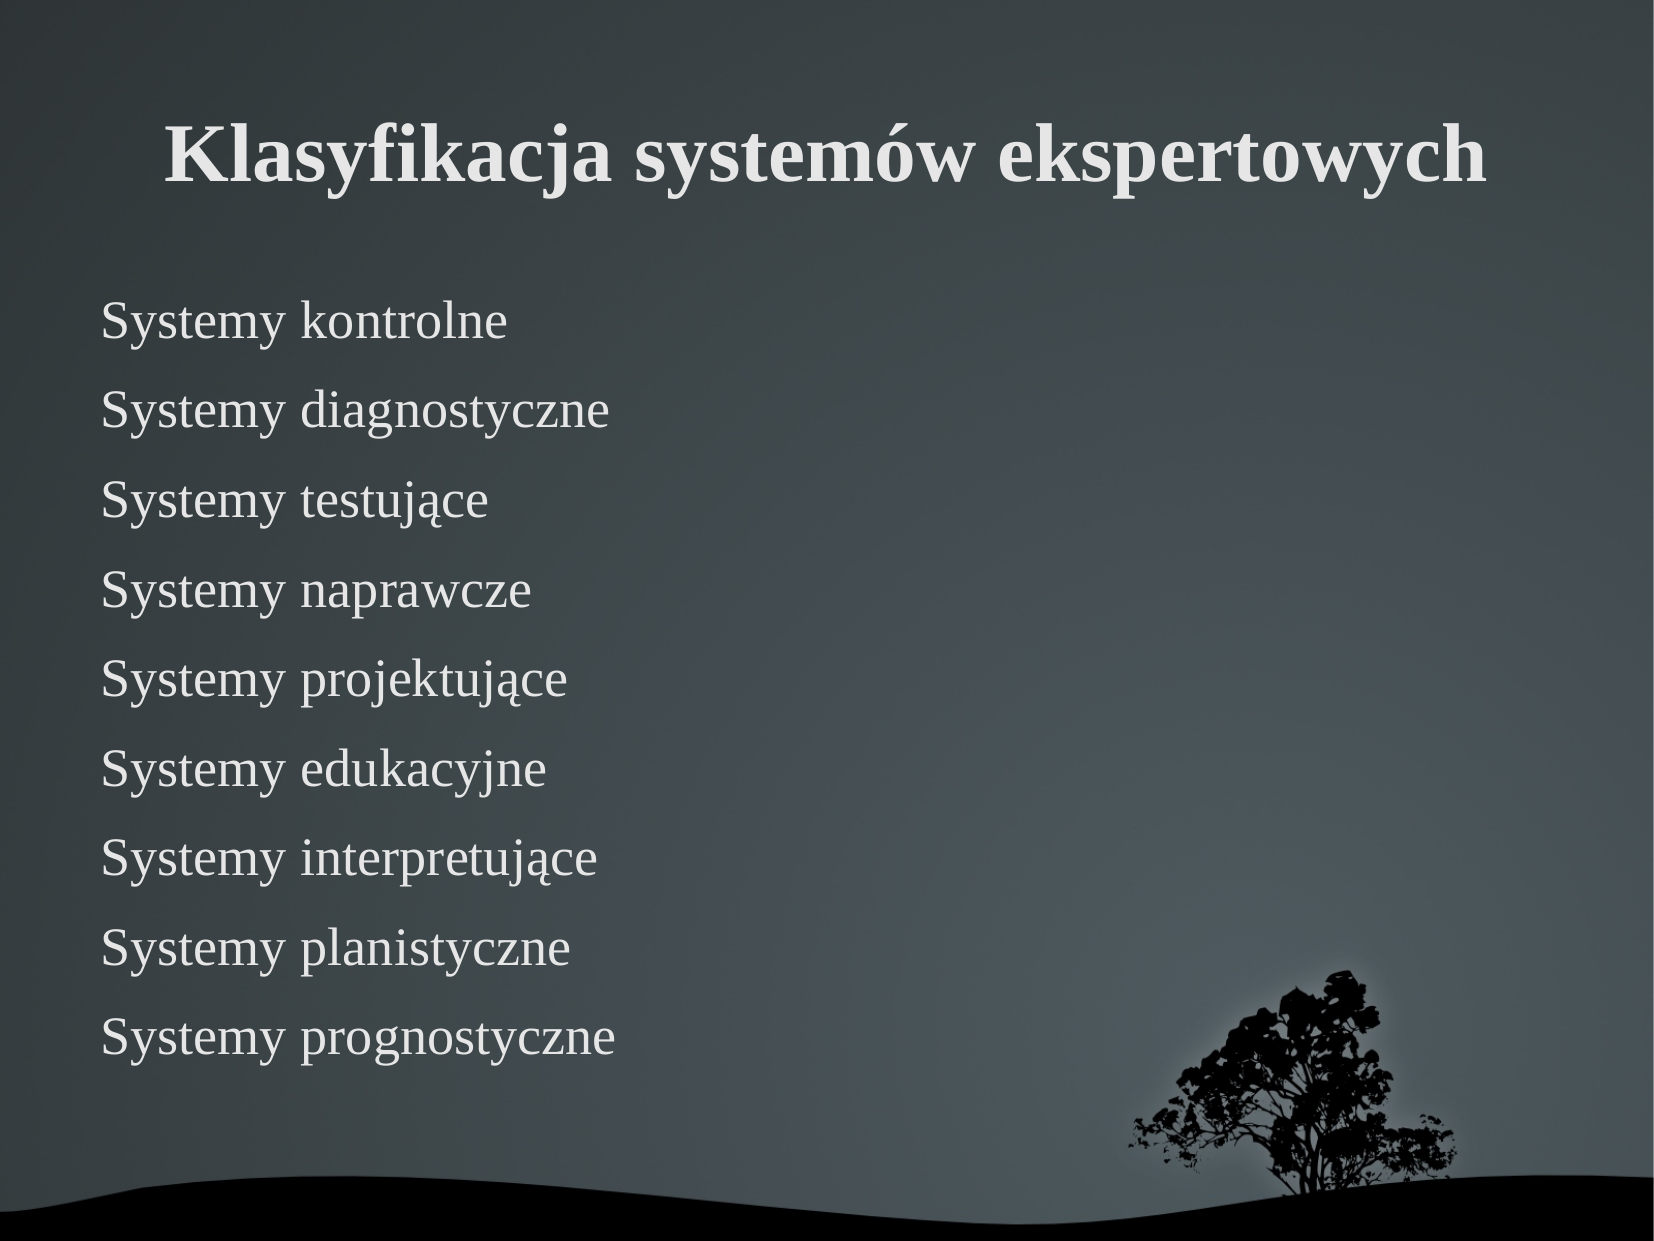

# Klasyfikacja systemów ekspertowych
Systemy kontrolne
Systemy diagnostyczne
Systemy testujące
Systemy naprawcze
Systemy projektujące
Systemy edukacyjne
Systemy interpretujące
Systemy planistyczne
Systemy prognostyczne